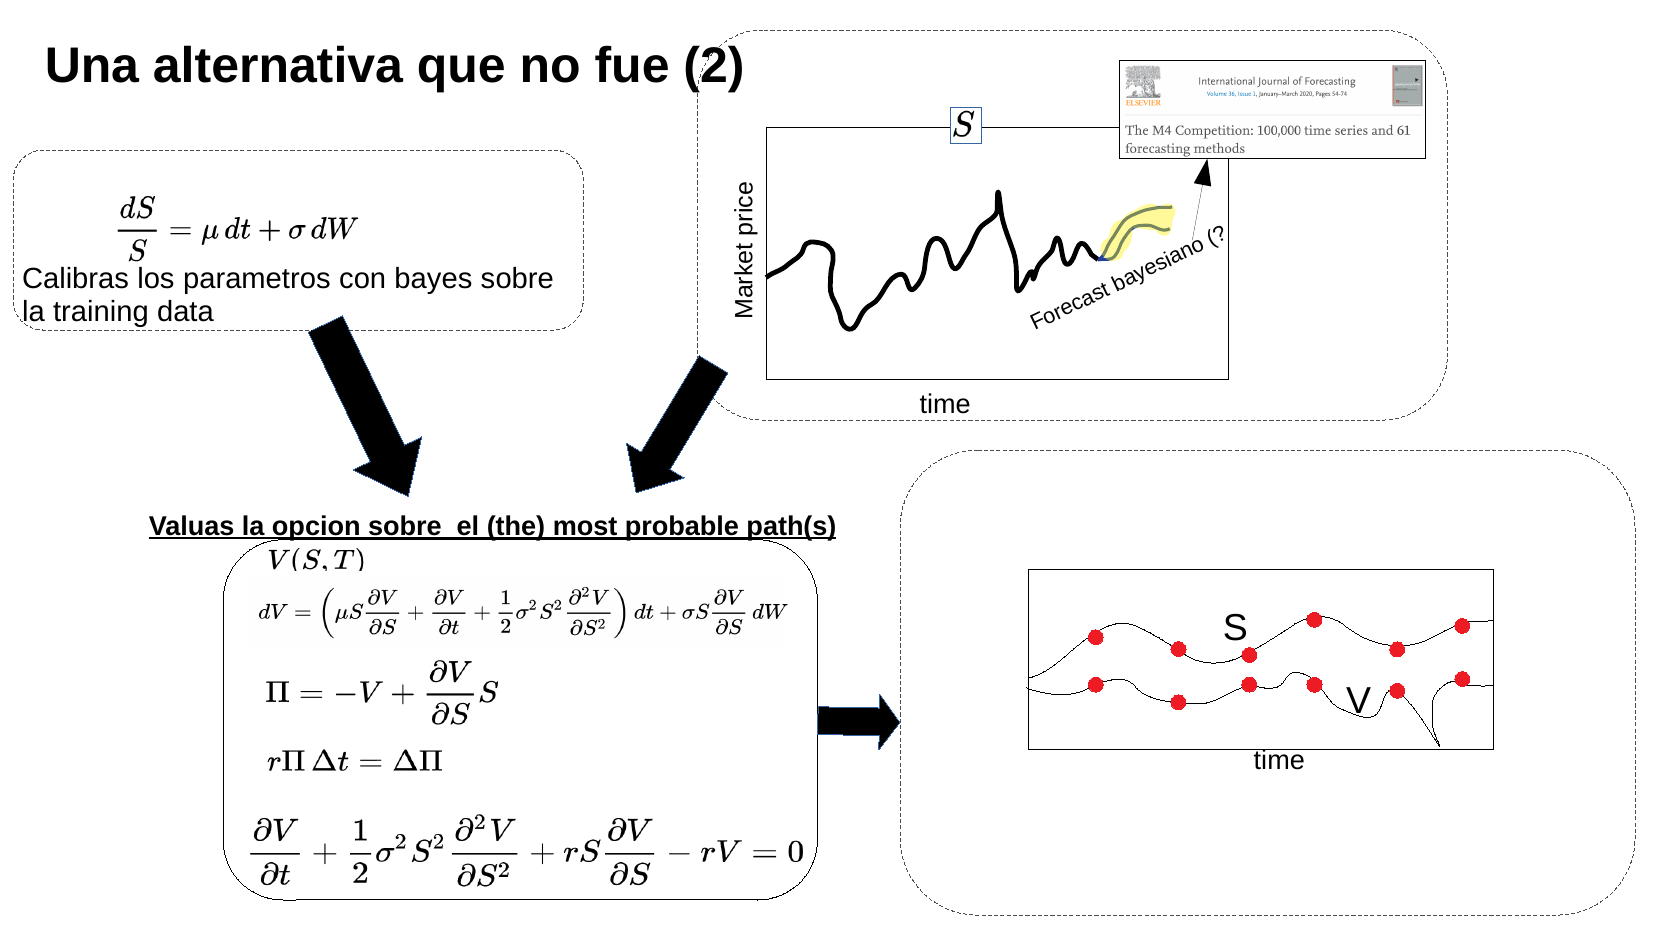

Una alternativa que no fue (2)
Market price
Forecast bayesiano (?
Calibras los parametros con bayes sobre la training data
time
Valuas la opcion sobre el (the) most probable path(s)
S
V
time